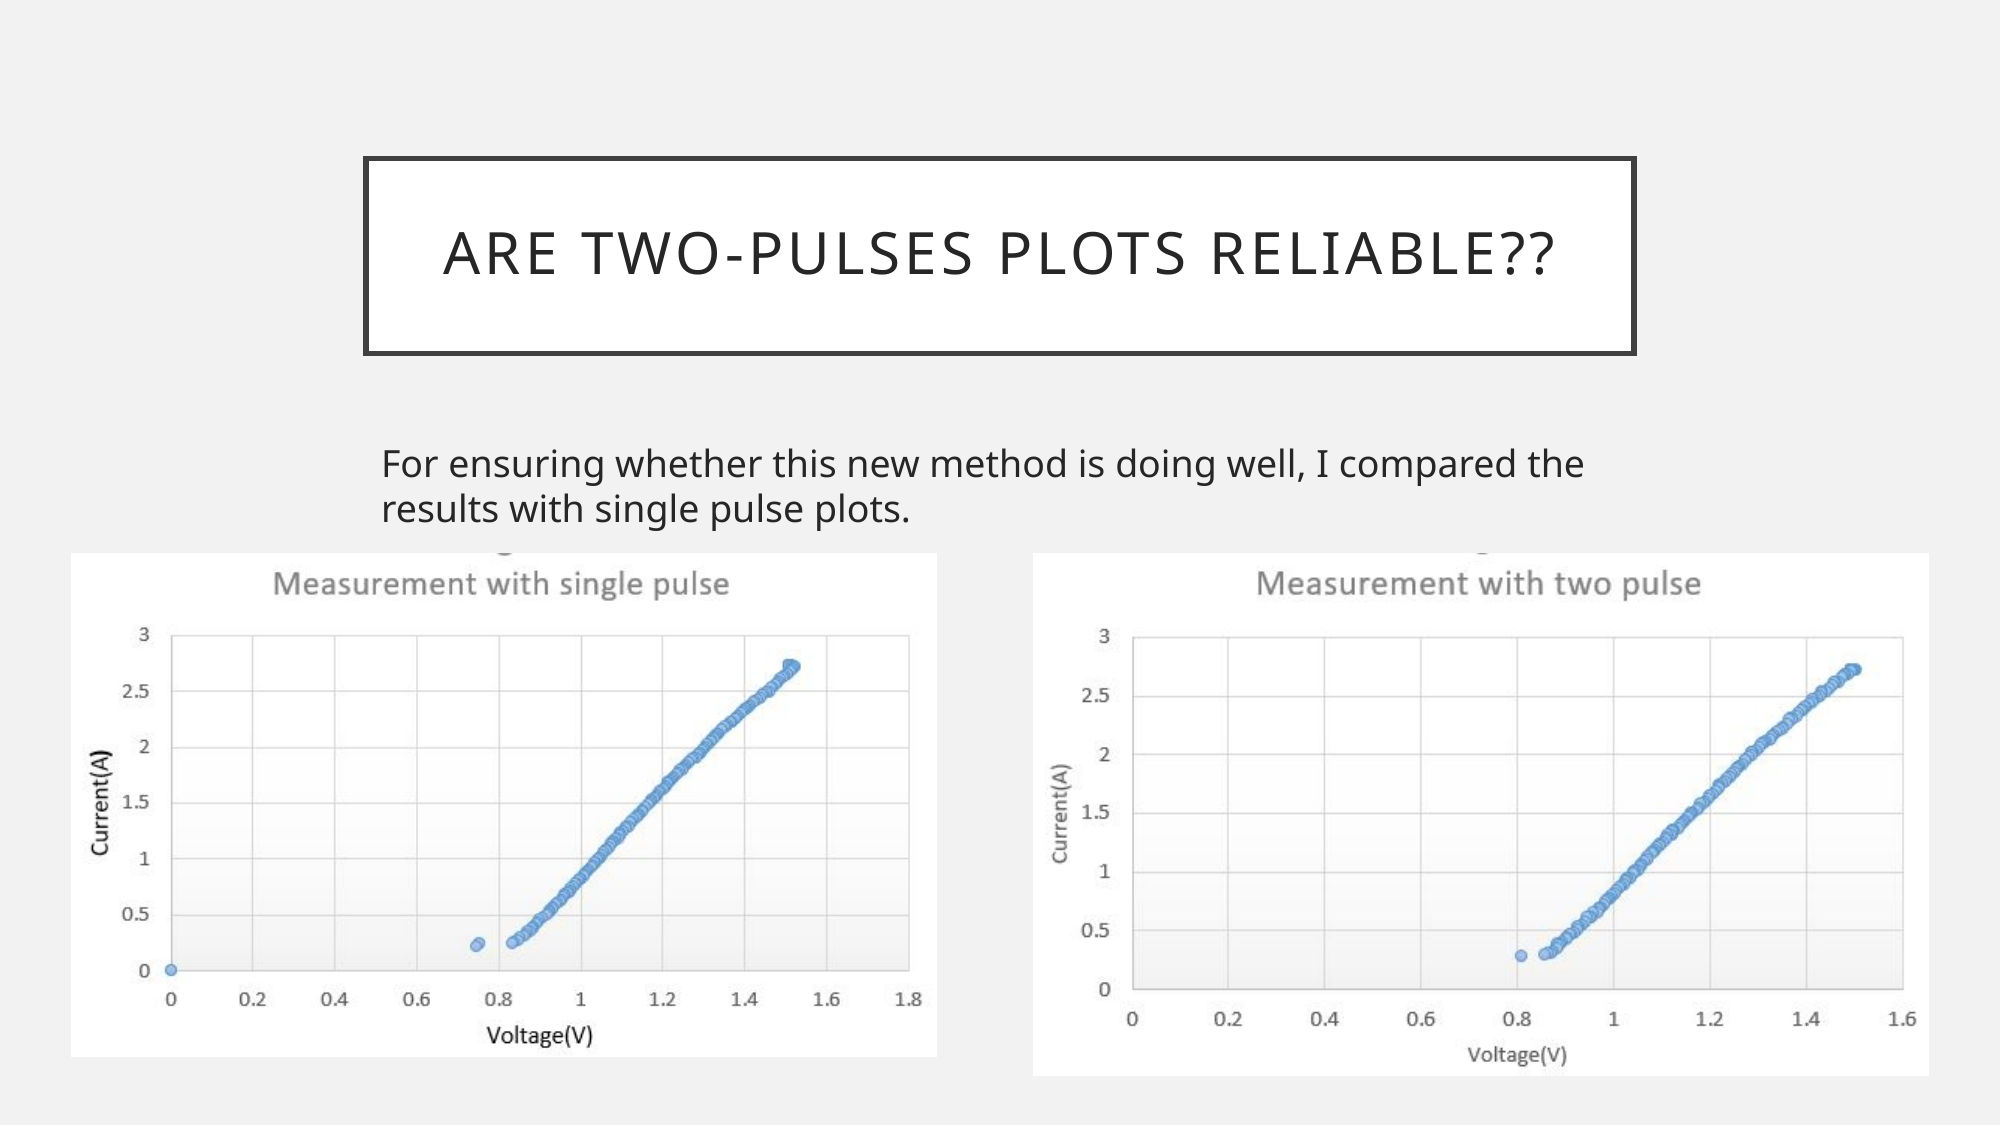

# Are two-pulses plots reliable??
For ensuring whether this new method is doing well, I compared the results with single pulse plots.